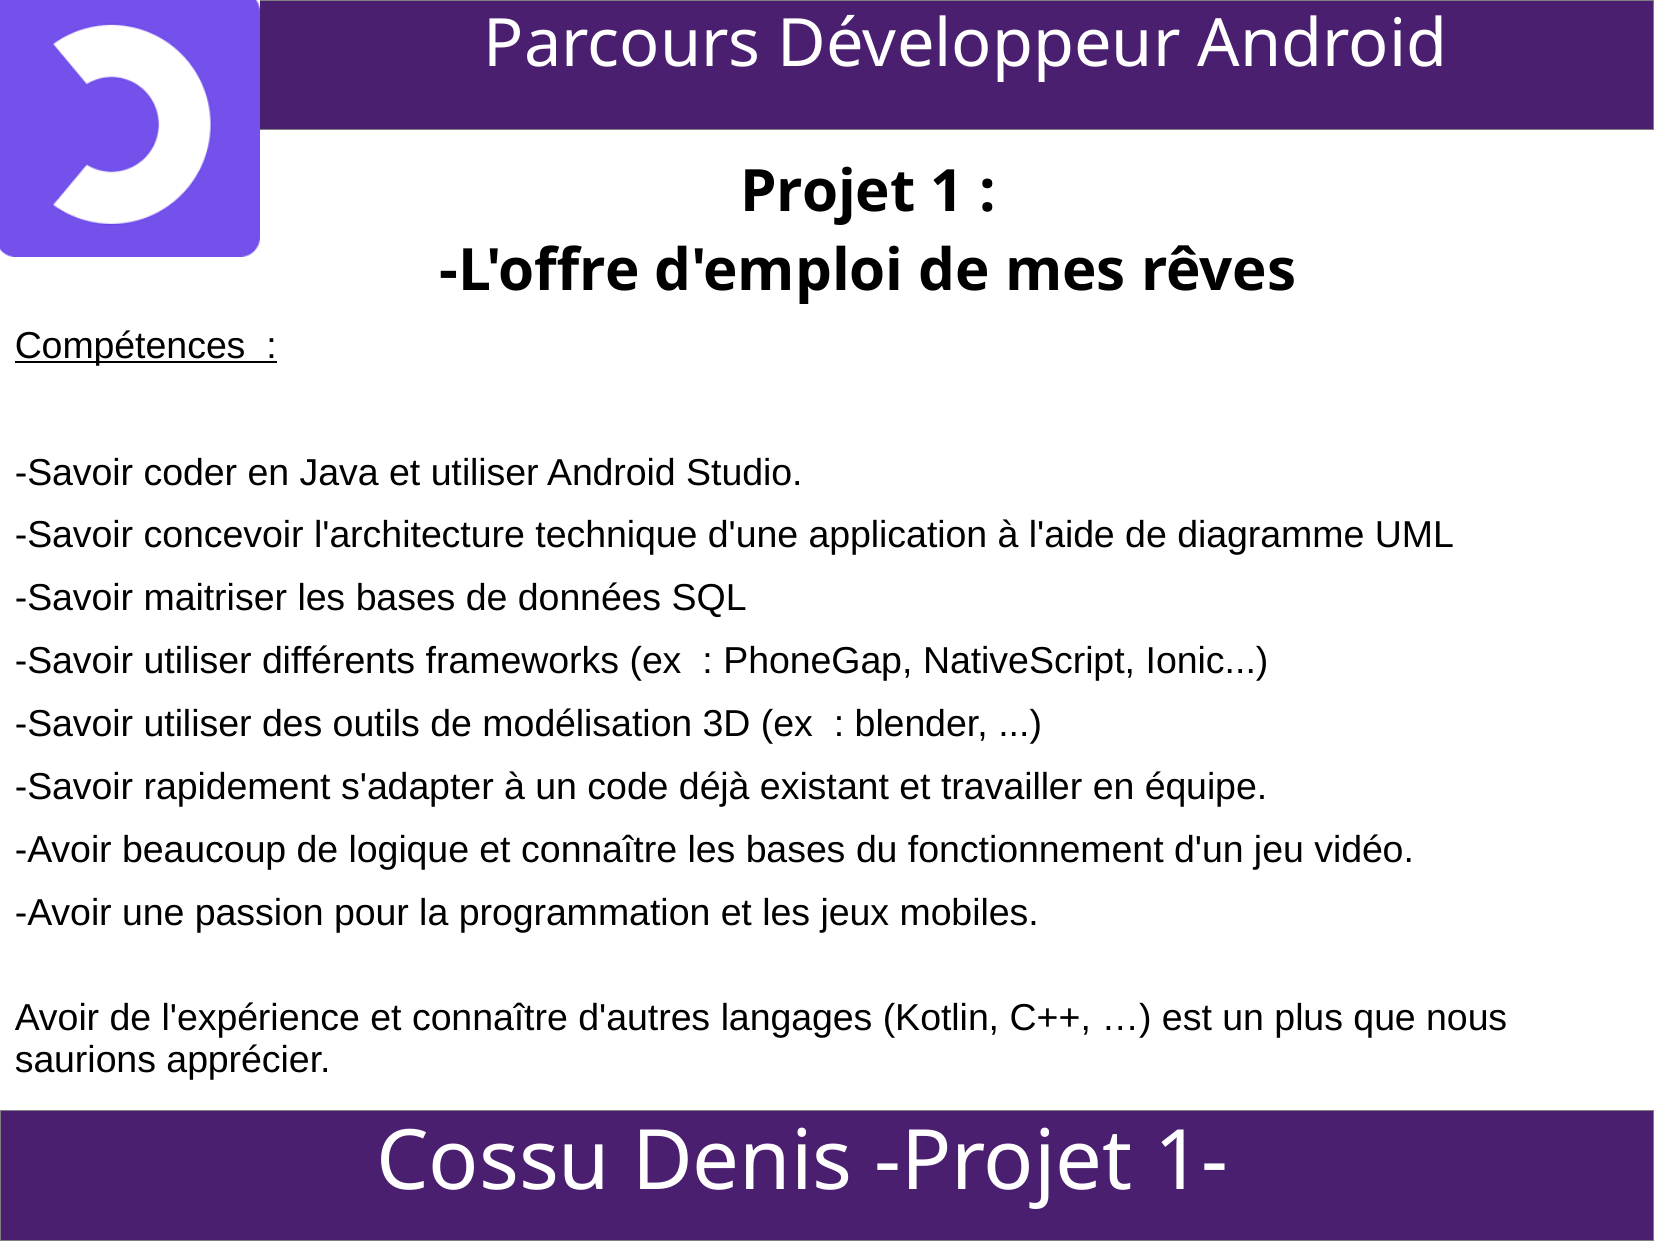

Projet 1 :
-L'offre d'emploi de mes rêves
Compétences  :
-Savoir coder en Java et utiliser Android Studio.
-Savoir concevoir l'architecture technique d'une application à l'aide de diagramme UML
-Savoir maitriser les bases de données SQL
-Savoir utiliser différents frameworks (ex  : PhoneGap, NativeScript, Ionic...)
-Savoir utiliser des outils de modélisation 3D (ex  : blender, ...)
-Savoir rapidement s'adapter à un code déjà existant et travailler en équipe.
-Avoir beaucoup de logique et connaître les bases du fonctionnement d'un jeu vidéo.
-Avoir une passion pour la programmation et les jeux mobiles.
Avoir de l'expérience et connaître d'autres langages (Kotlin, C++, …) est un plus que nous saurions apprécier.